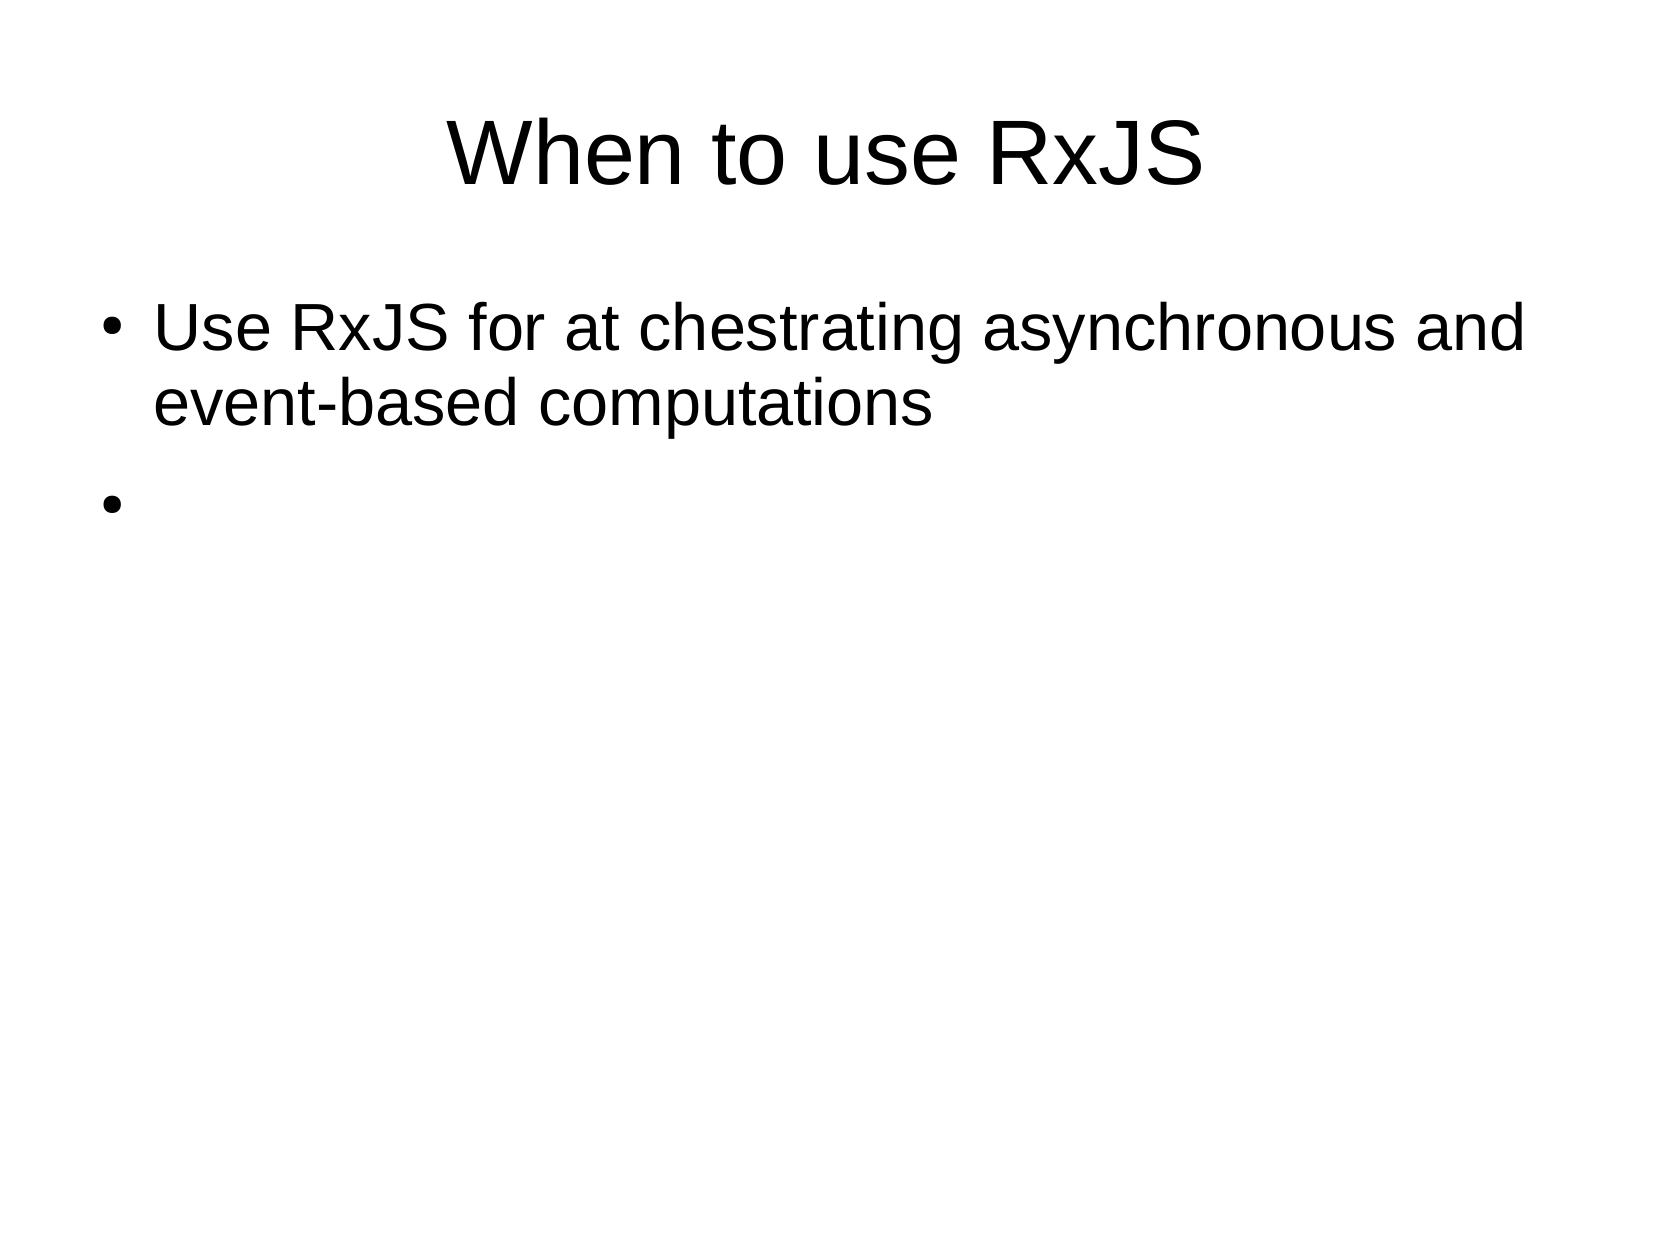

# When to use RxJS
Use RxJS for at chestrating asynchronous and event-based computations